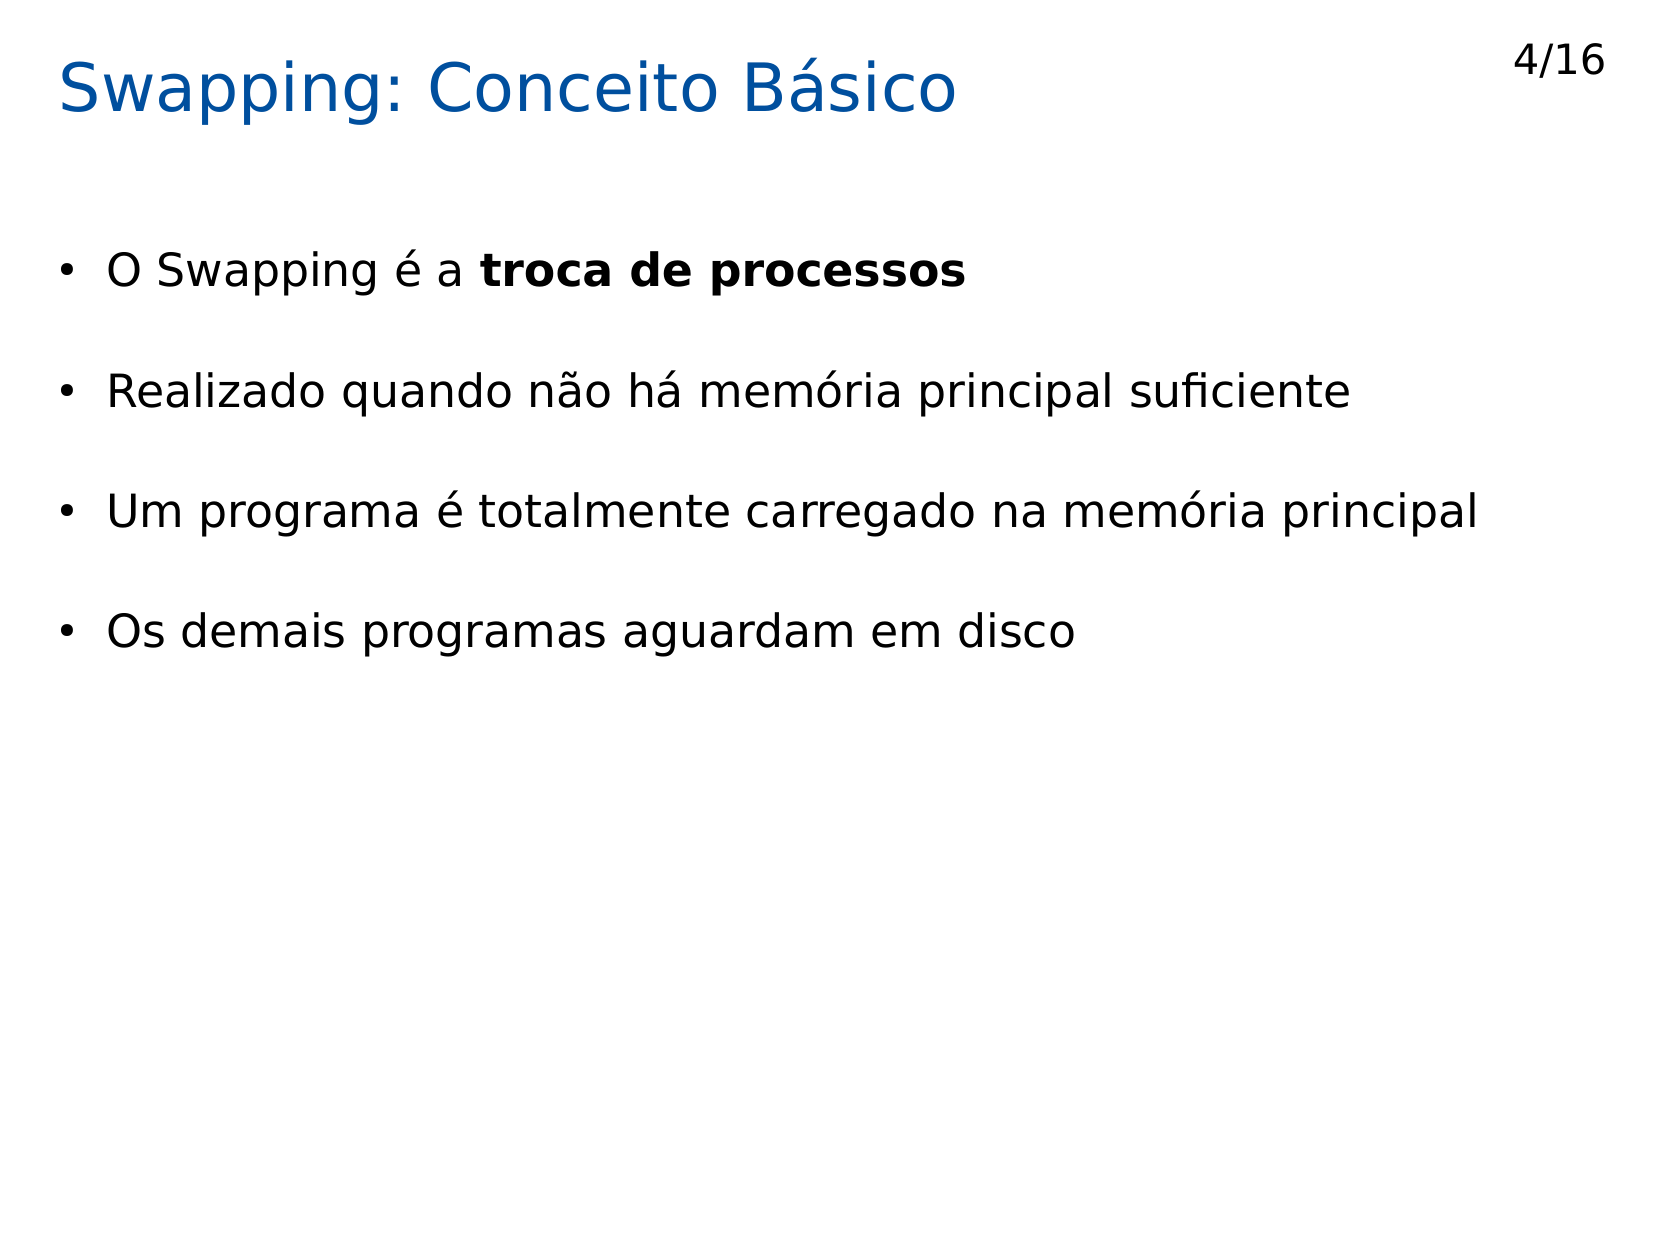

# Swapping: Conceito Básico
4
O Swapping é a troca de processos
Realizado quando não há memória principal suficiente
Um programa é totalmente carregado na memória principal
Os demais programas aguardam em disco